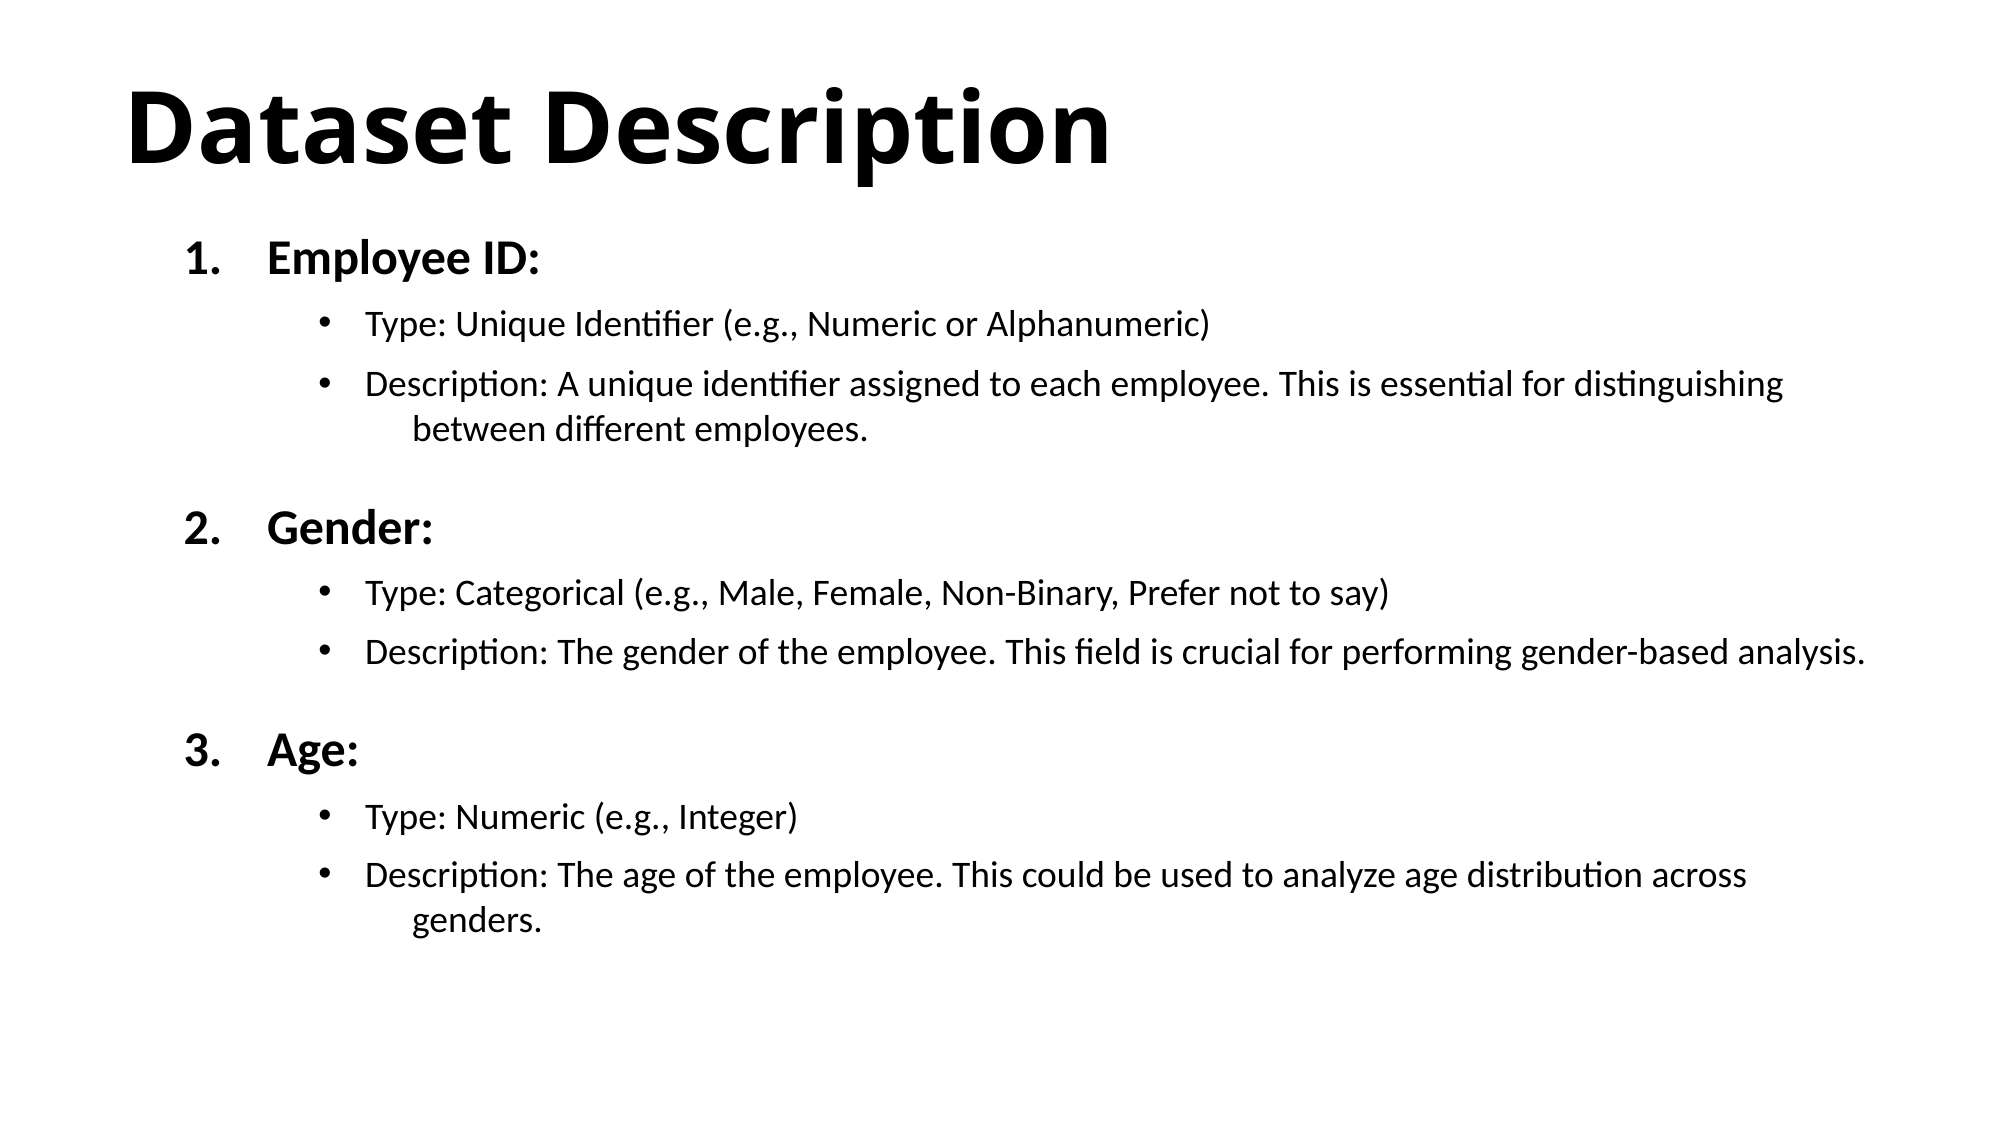

# Dataset Description
1. Employee ID:
Type: Unique Identifier (e.g., Numeric or Alphanumeric)
Description: A unique identifier assigned to each employee. This is essential for distinguishing between different employees.
2. Gender:
Type: Categorical (e.g., Male, Female, Non-Binary, Prefer not to say)
Description: The gender of the employee. This field is crucial for performing gender-based analysis.
3. Age:
Type: Numeric (e.g., Integer)
Description: The age of the employee. This could be used to analyze age distribution across genders.